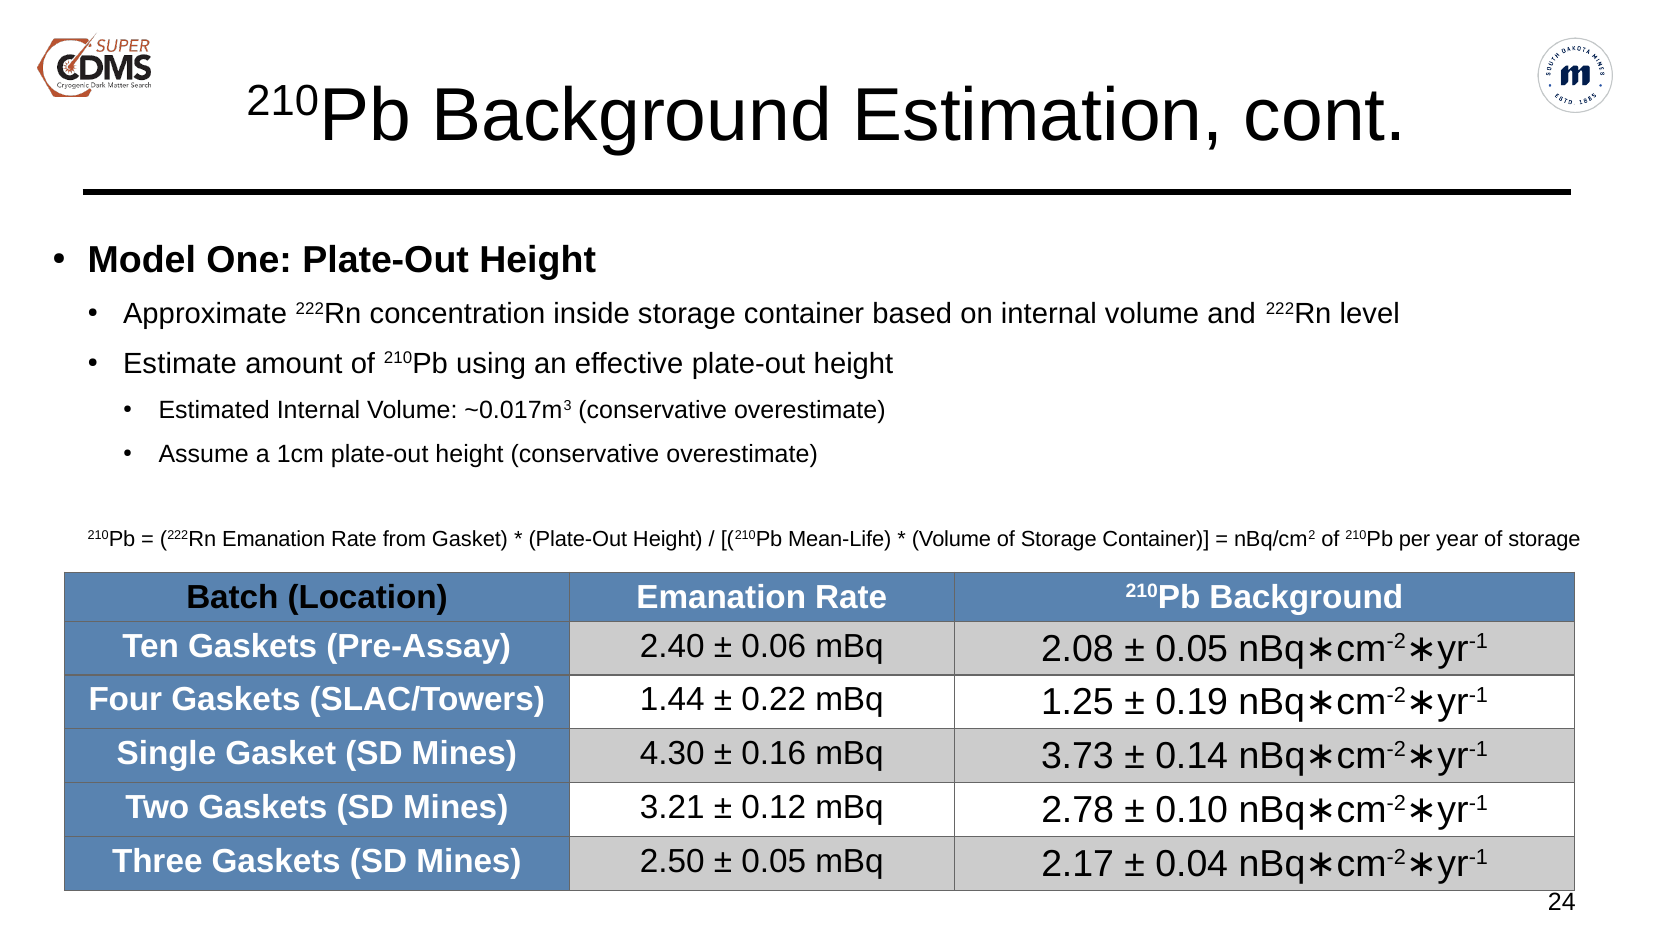

# 210Pb Background Estimation, cont.
Model One: Plate-Out Height
Approximate 222Rn concentration inside storage container based on internal volume and 222Rn level
Estimate amount of 210Pb using an effective plate-out height
Estimated Internal Volume: ~0.017m3 (conservative overestimate)
Assume a 1cm plate-out height (conservative overestimate)
210Pb = (222Rn Emanation Rate from Gasket) * (Plate-Out Height) / [(210Pb Mean-Life) * (Volume of Storage Container)] = nBq/cm2 of 210Pb per year of storage
| Batch (Location) | Emanation Rate | 210Pb Background |
| --- | --- | --- |
| Ten Gaskets (Pre-Assay) | 2.40 ± 0.06 mBq | 2.08 ± 0.05 nBq∗cm-2∗yr-1 |
| Four Gaskets (SLAC/Towers) | 1.44 ± 0.22 mBq | 1.25 ± 0.19 nBq∗cm-2∗yr-1 |
| Single Gasket (SD Mines) | 4.30 ± 0.16 mBq | 3.73 ± 0.14 nBq∗cm-2∗yr-1 |
| Two Gaskets (SD Mines) | 3.21 ± 0.12 mBq | 2.78 ± 0.10 nBq∗cm-2∗yr-1 |
| Three Gaskets (SD Mines) | 2.50 ± 0.05 mBq | 2.17 ± 0.04 nBq∗cm-2∗yr-1 |